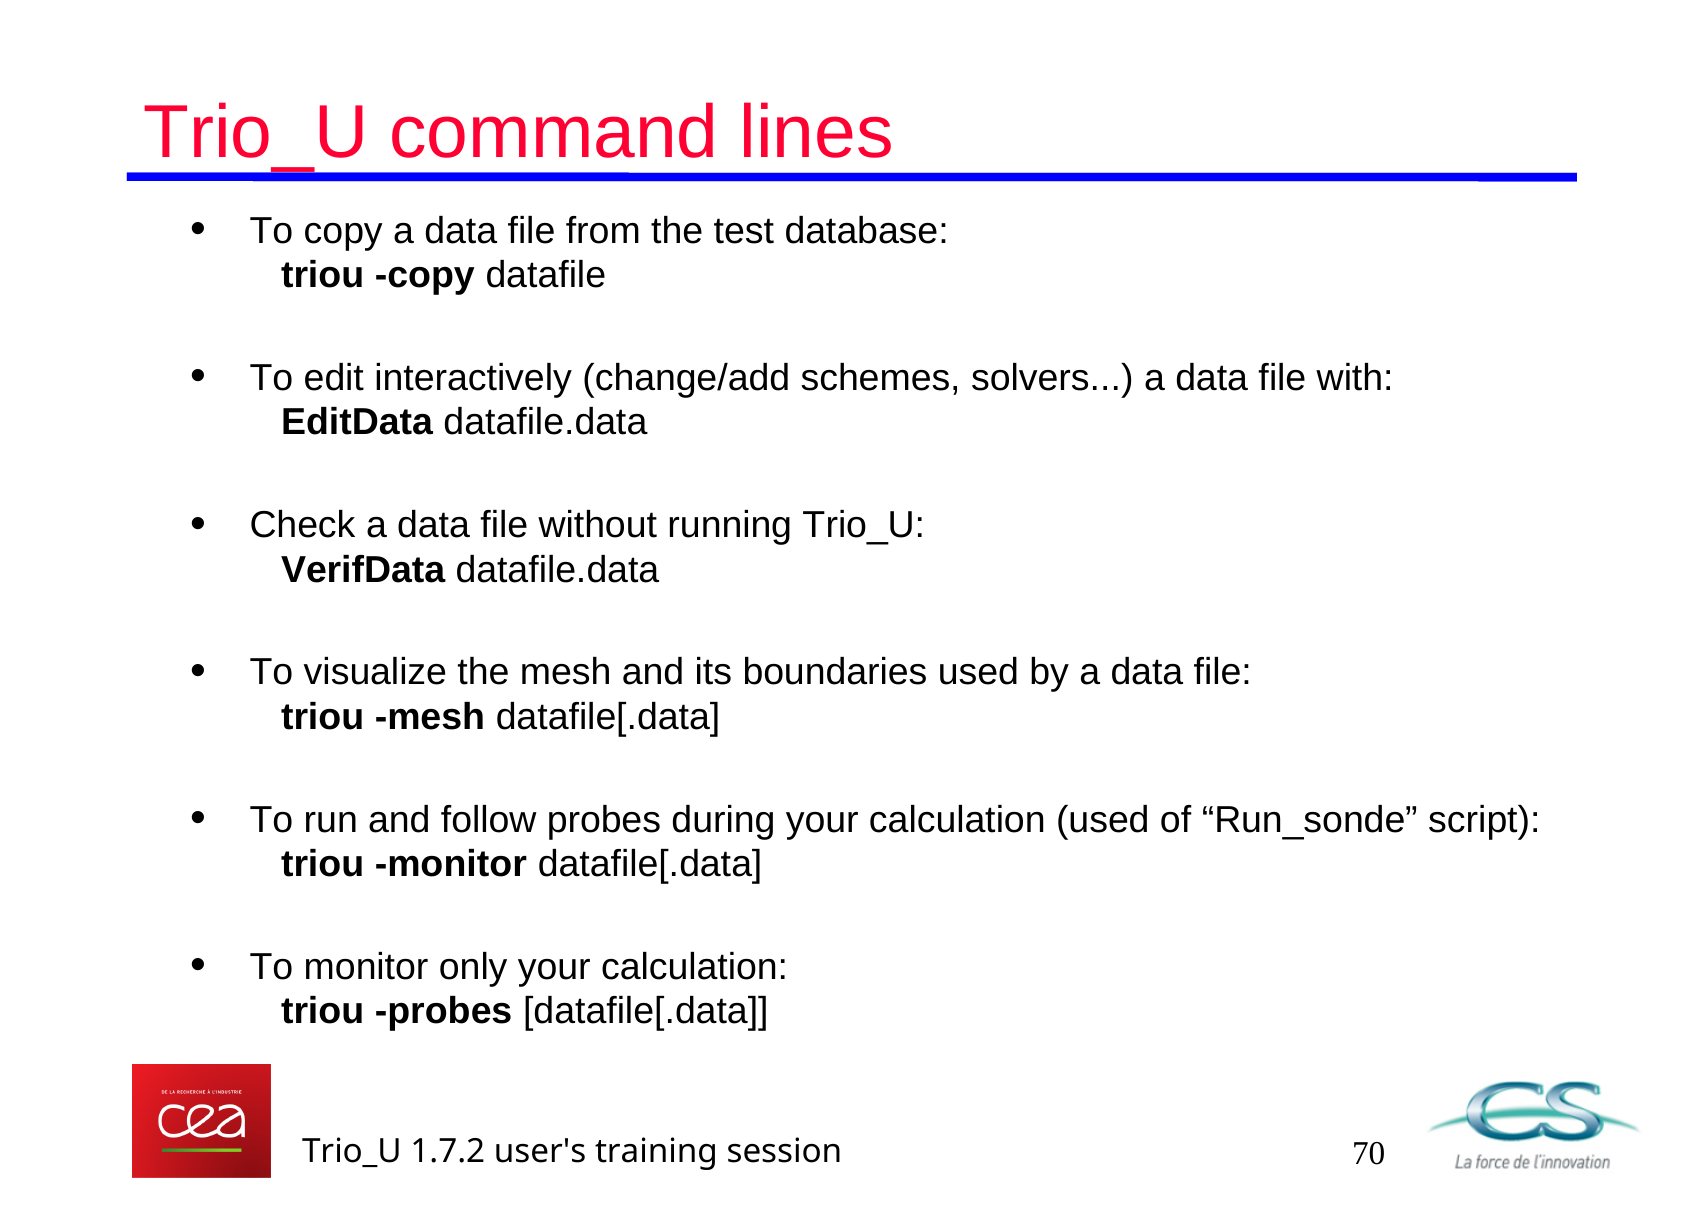

# Trio_U command lines
To copy a data file from the test database:
 triou -copy datafile
To edit interactively (change/add schemes, solvers...) a data file with:
 EditData datafile.data
Check a data file without running Trio_U:
 VerifData datafile.data
To visualize the mesh and its boundaries used by a data file:
 triou -mesh datafile[.data]
To run and follow probes during your calculation (used of “Run_sonde” script):
 triou -monitor datafile[.data]
To monitor only your calculation:
 triou -probes [datafile[.data]]
Trio_U 1.7.2 user's training session
70